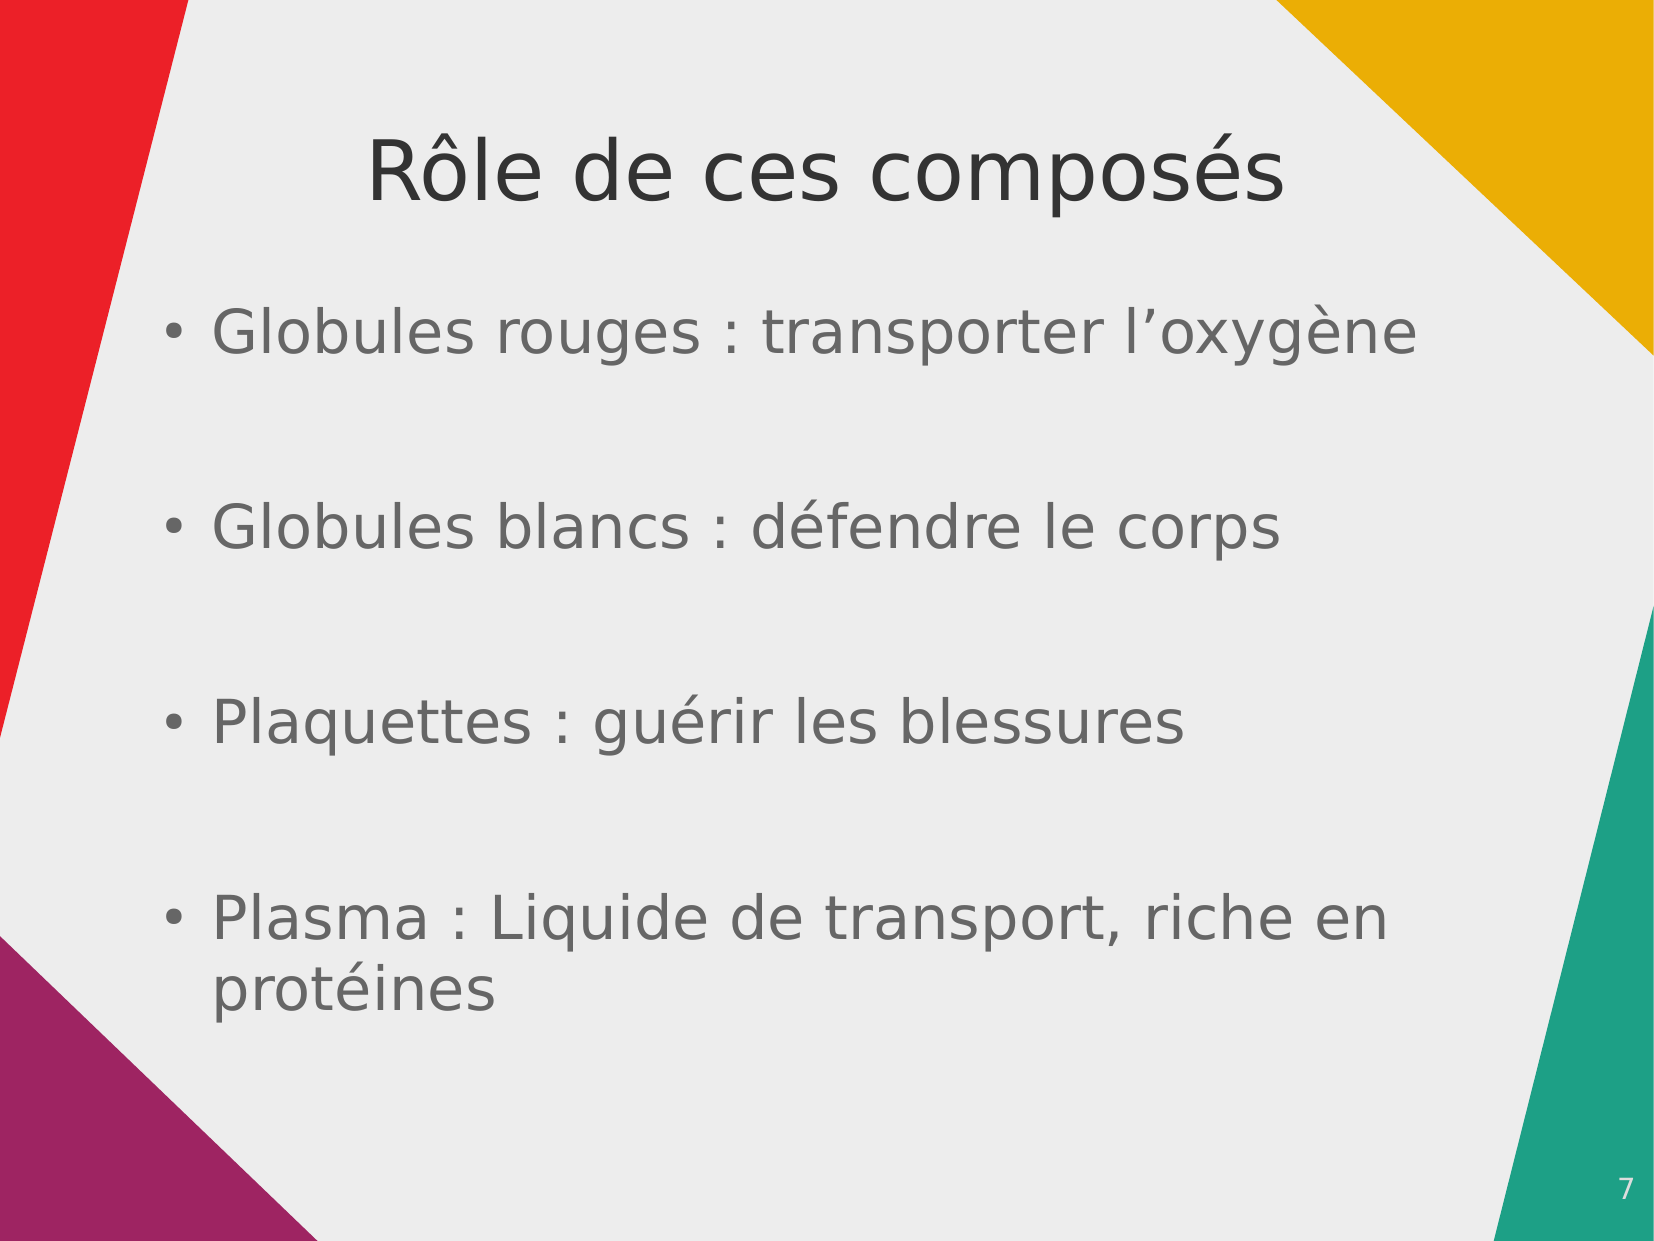

# Rôle de ces composés
Globules rouges : transporter l’oxygène
Globules blancs : défendre le corps
Plaquettes : guérir les blessures
Plasma : Liquide de transport, riche en protéines
7